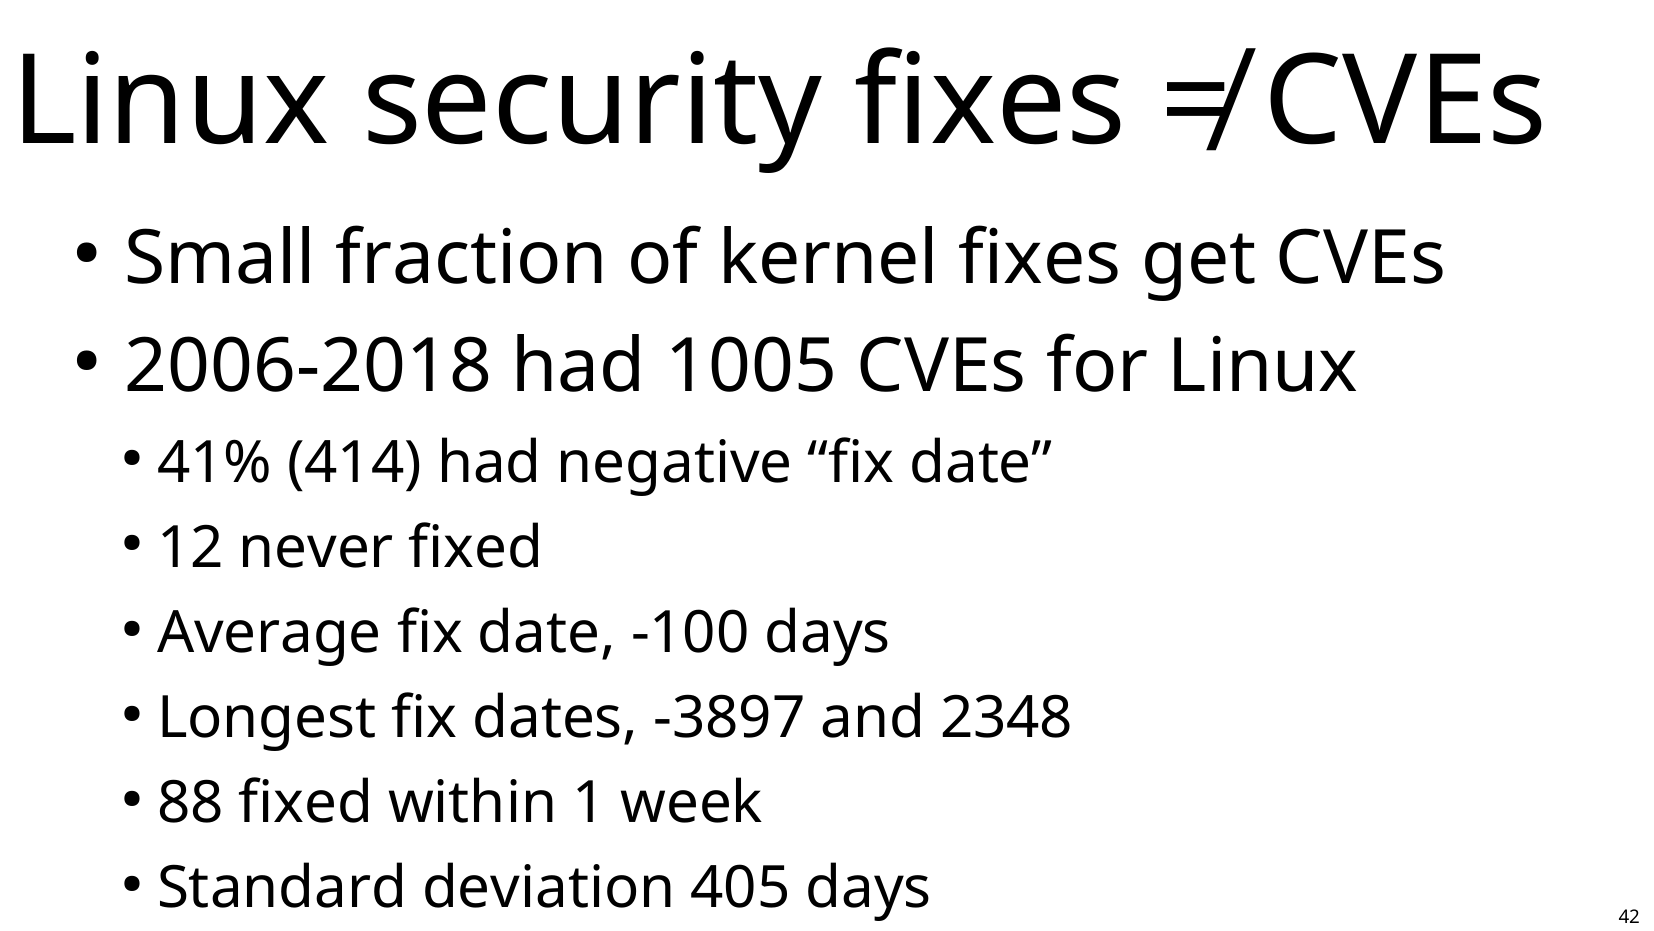

Linux security fixes ≠ CVEs
Small fraction of kernel fixes get CVEs
2006-2018 had 1005 CVEs for Linux
41% (414) had negative “fix date”
12 never fixed
Average fix date, -100 days
Longest fix dates, -3897 and 2348
88 fixed within 1 week
Standard deviation 405 days